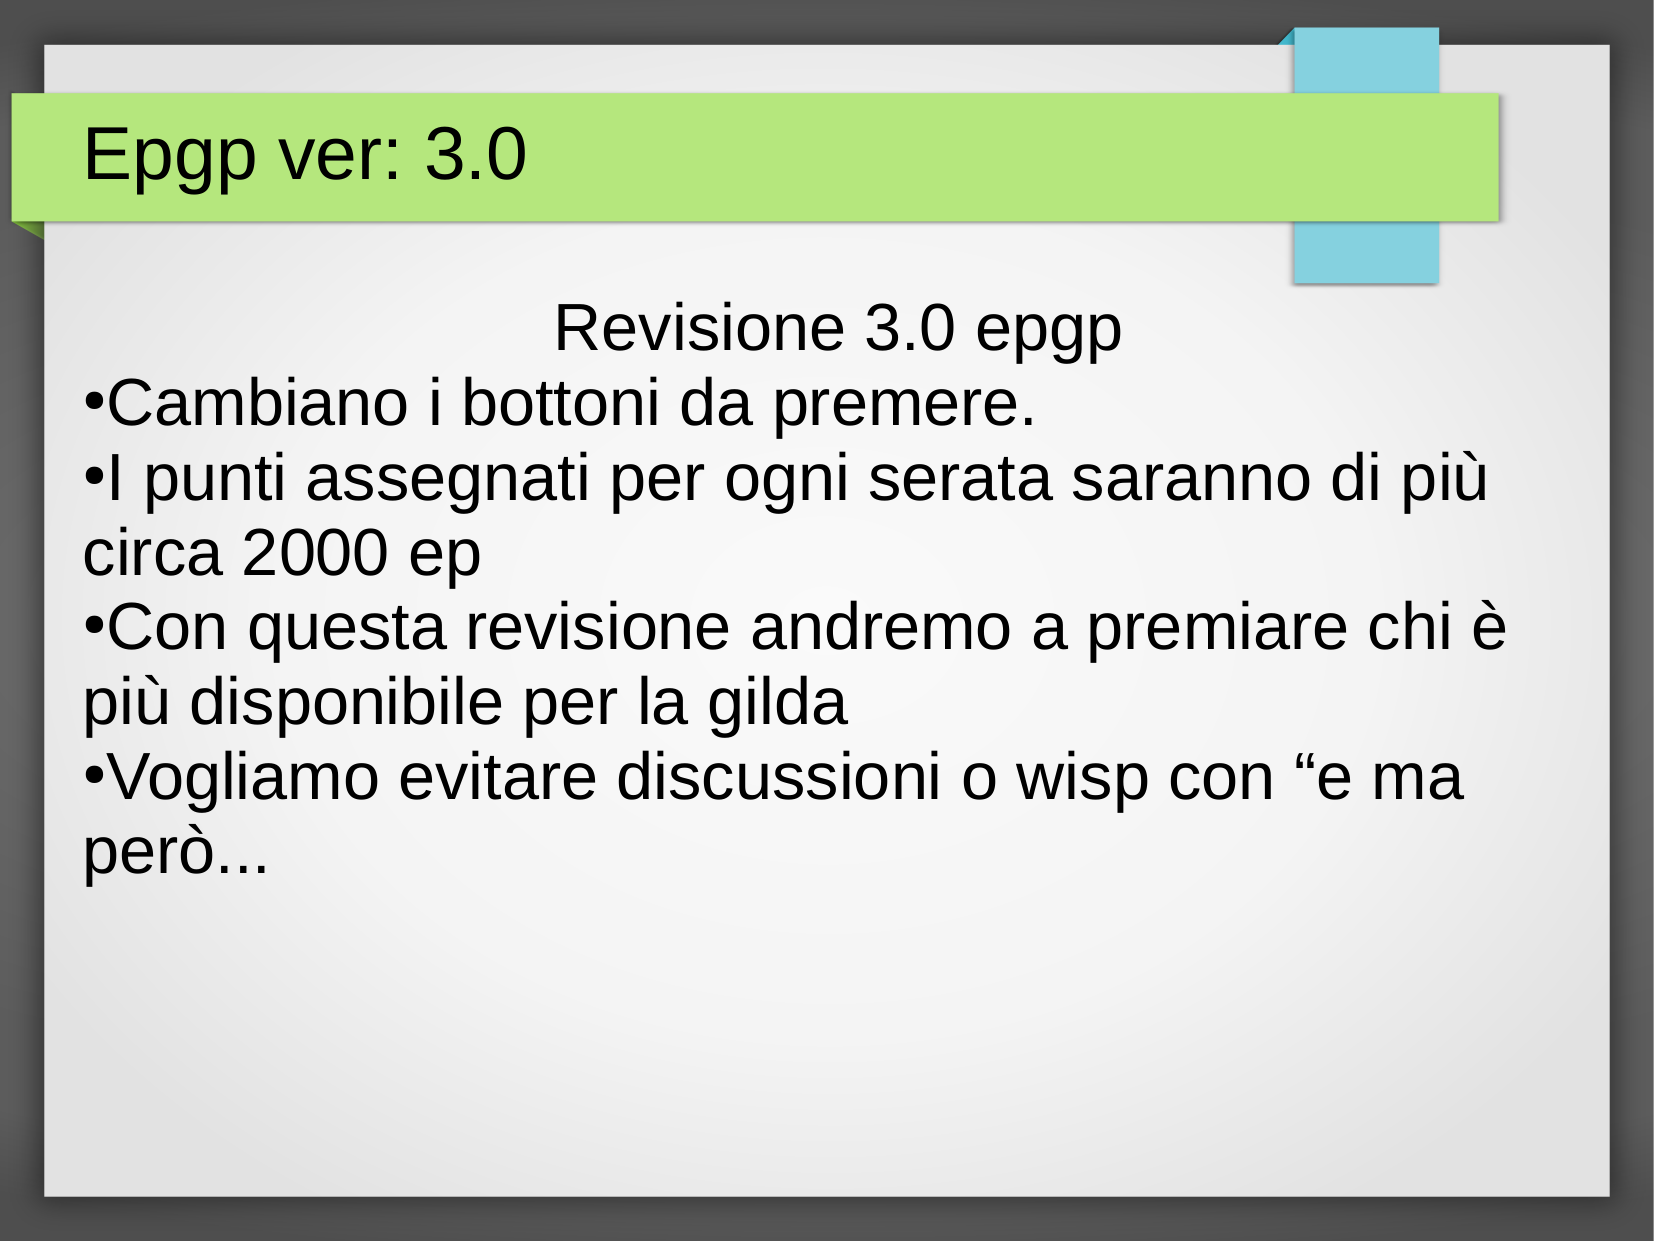

# Epgp ver: 3.0
Revisione 3.0 epgp
Cambiano i bottoni da premere.
I punti assegnati per ogni serata saranno di più circa 2000 ep
Con questa revisione andremo a premiare chi è più disponibile per la gilda
Vogliamo evitare discussioni o wisp con “e ma però...